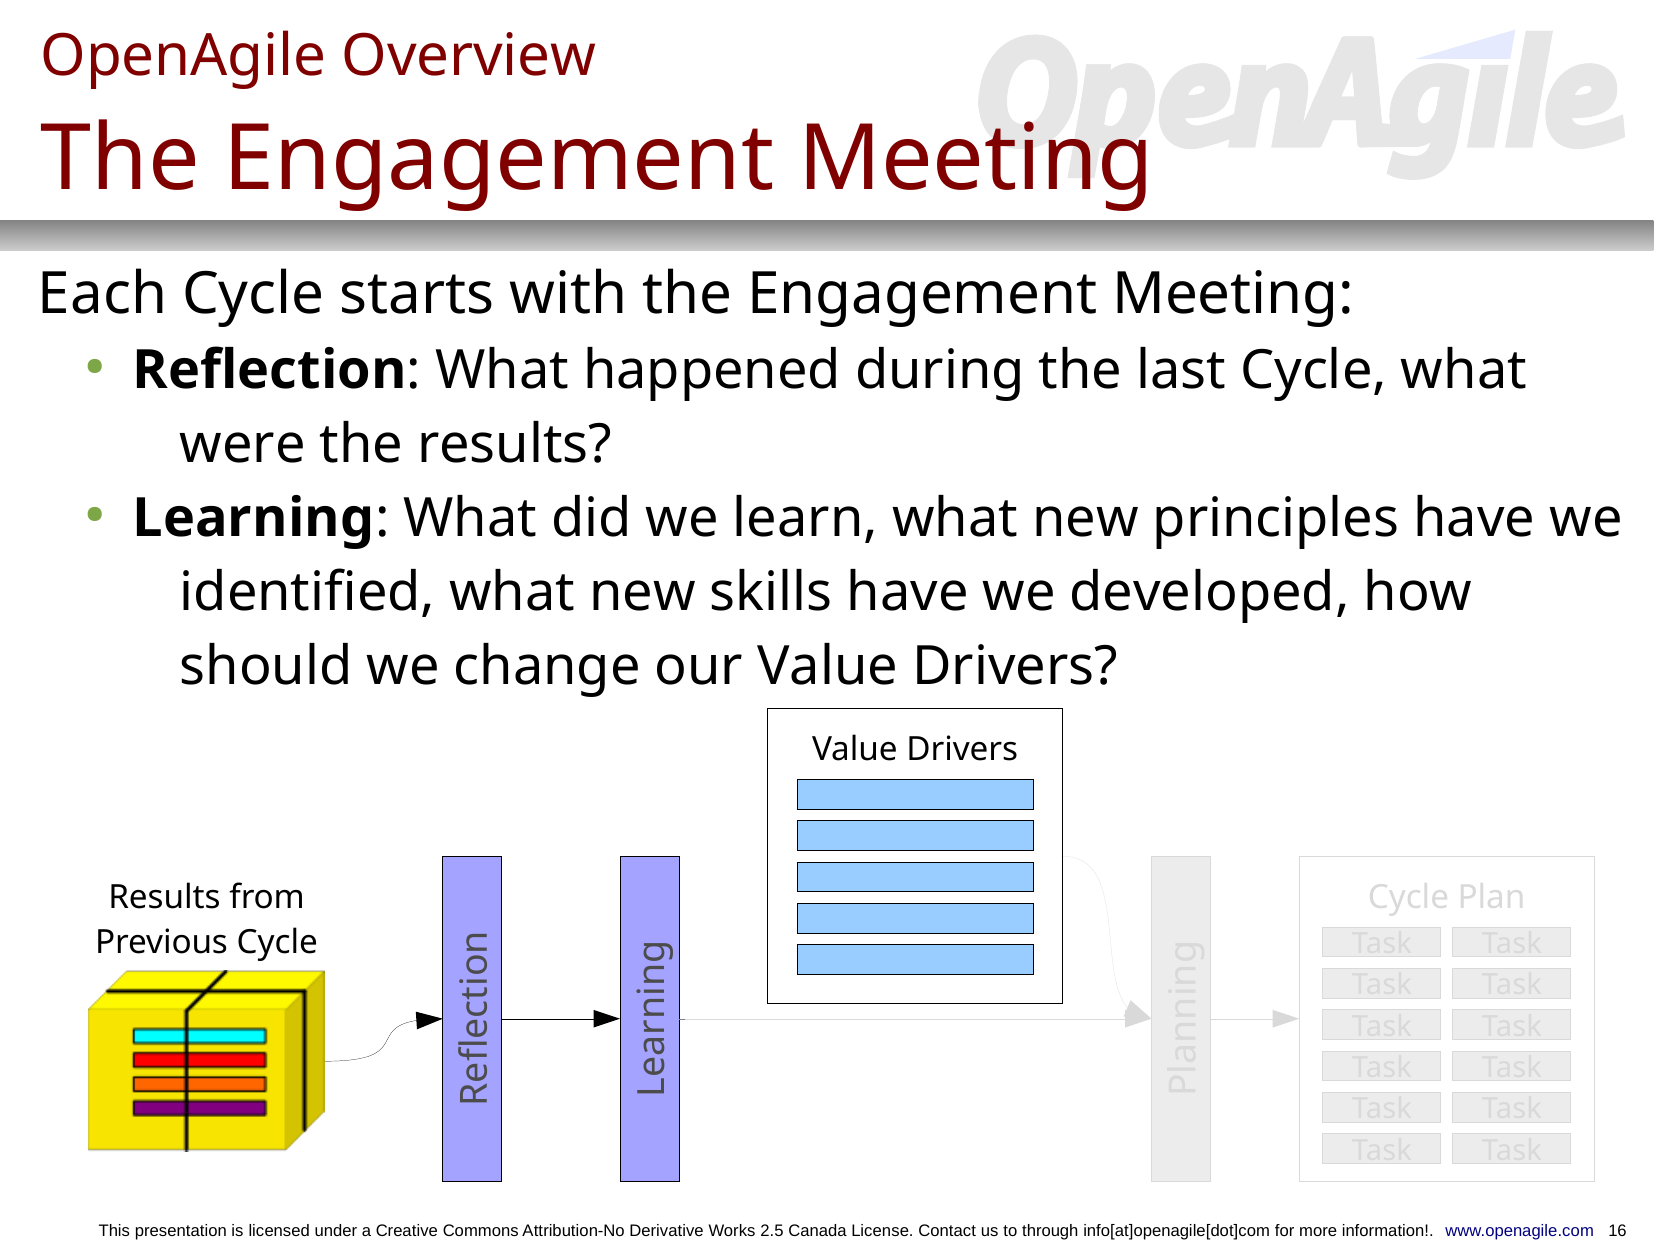

# OpenAgile Overview The Engagement Meeting
Each Cycle starts with the Engagement Meeting:
Reflection: What happened during the last Cycle, what were the results?
Learning: What did we learn, what new principles have we identified, what new skills have we developed, how should we change our Value Drivers?
Value Drivers
Results from
Previous Cycle
Cycle Plan
Task
Task
Task
Task
Reflection
Learning
Planning
Task
Task
Task
Task
Task
Task
Task
Task